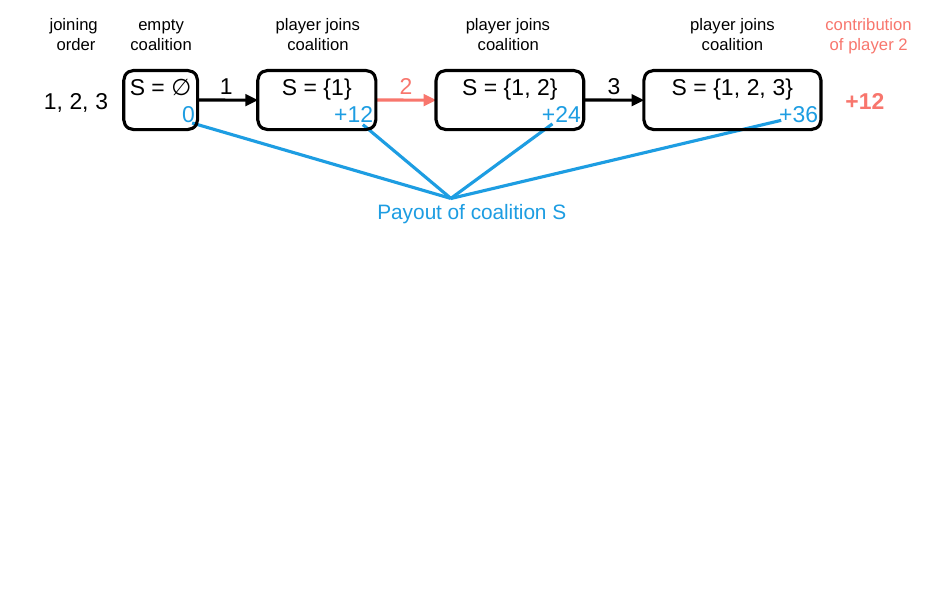

joining
order
empty
coalition
player joins
coalition
player joins
coalition
player joins
coalition
contribution of player 2
1, 2, 3
S = ∅
0
S = {1}
+12
2
S = {1, 2}
+24
S = {1, 2, 3}
+36
+12
1
3
 Payout of coalition S